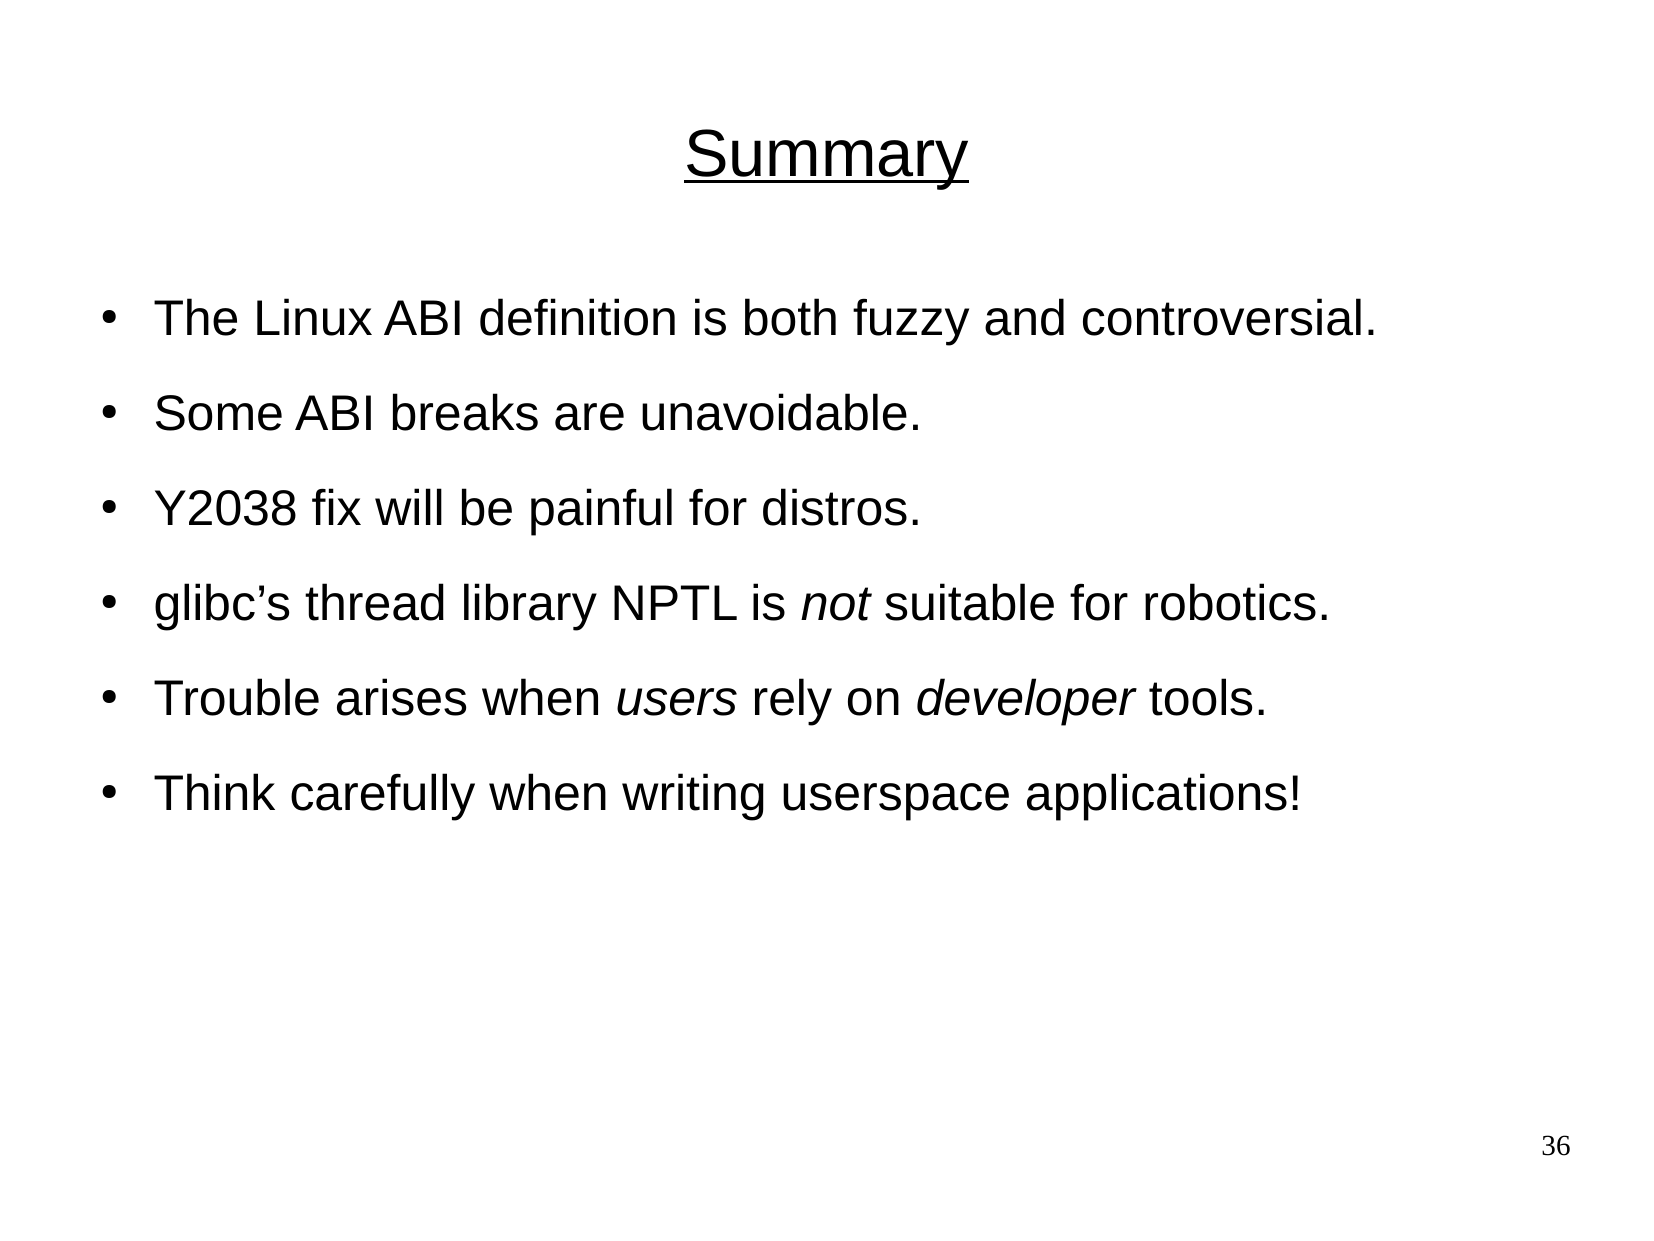

# Summary
The Linux ABI definition is both fuzzy and controversial.
Some ABI breaks are unavoidable.
Y2038 fix will be painful for distros.
glibc’s thread library NPTL is not suitable for robotics.
Trouble arises when users rely on developer tools.
Think carefully when writing userspace applications!
36